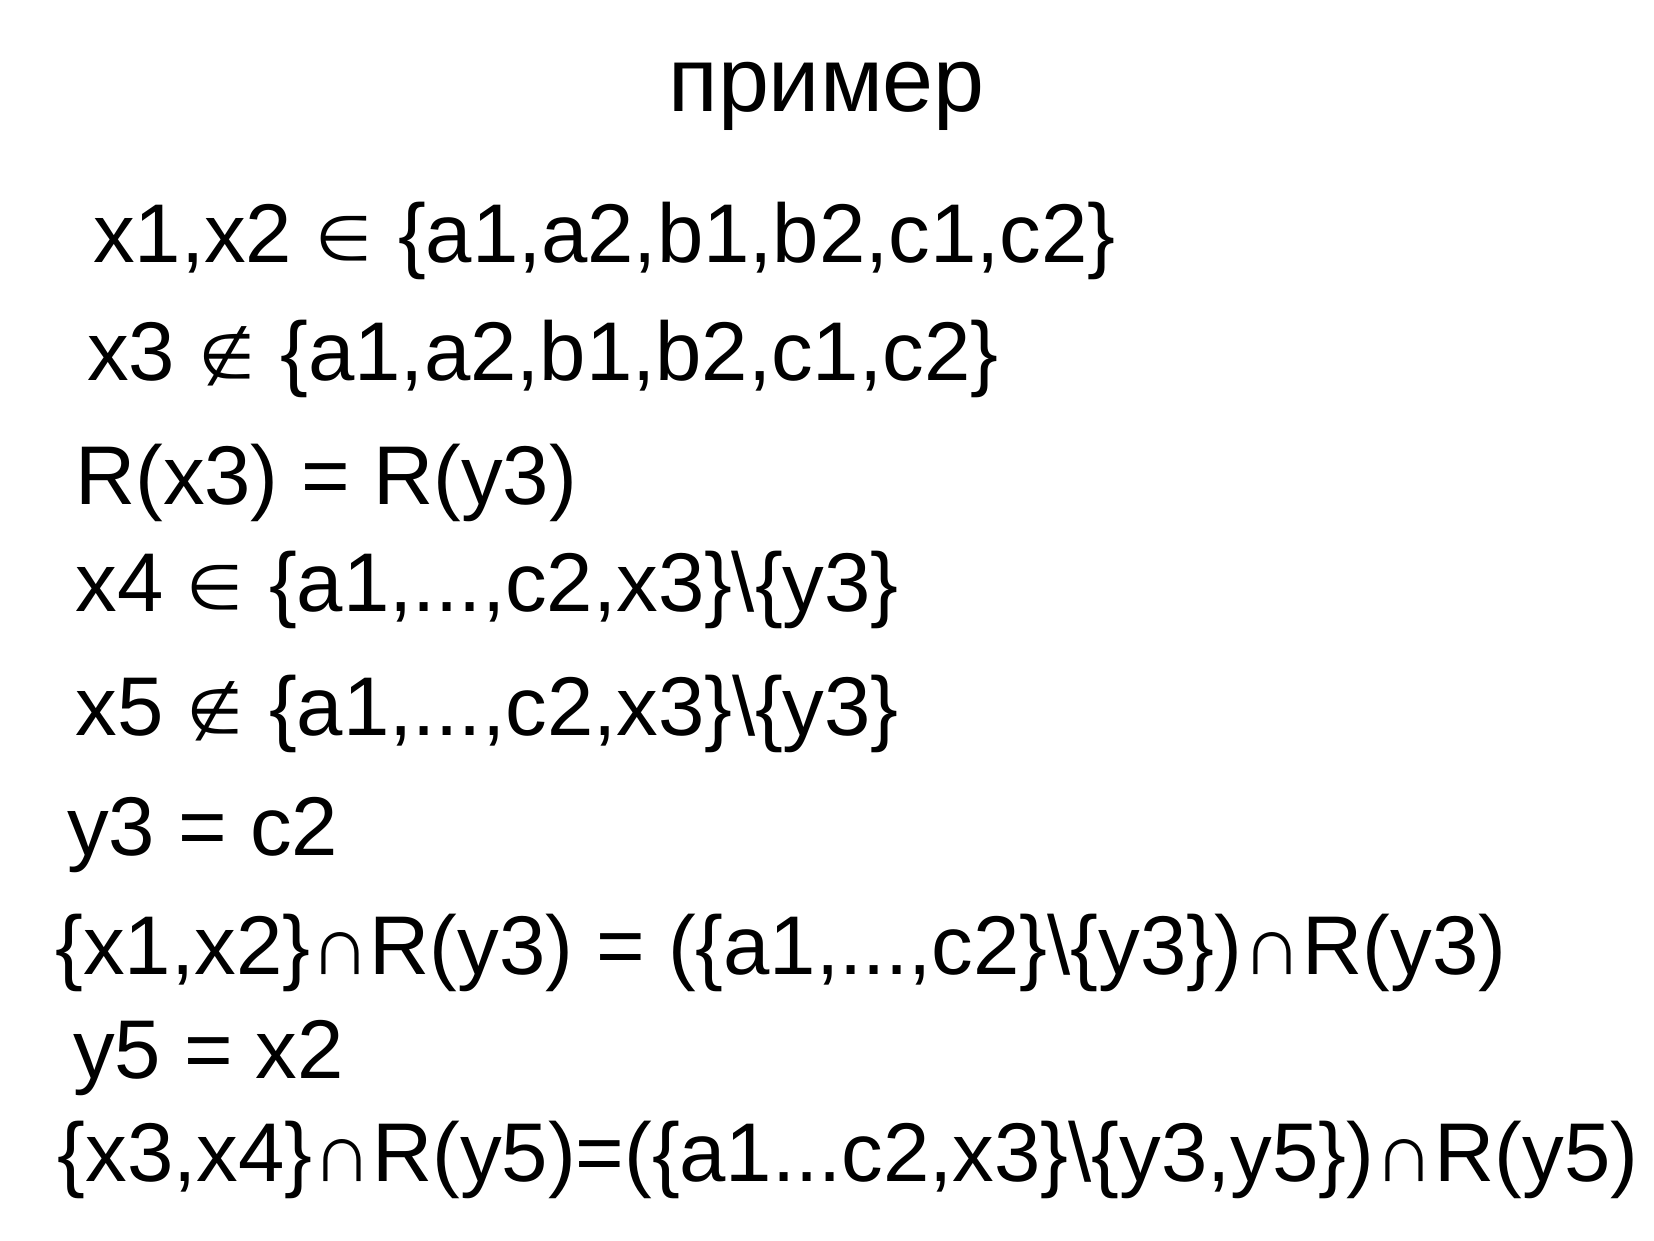

# пример
x1,x2  {a1,a2,b1,b2,c1,c2}
x3  {a1,a2,b1,b2,c1,c2}
R(x3) = R(y3)
x4  {a1,...,c2,x3}\{y3}
x5  {a1,...,c2,x3}\{y3}
y3 = c2
{x1,x2}∩R(y3) = ({a1,...,c2}\{y3})∩R(y3)
y5 = x2
{x3,x4}∩R(y5)=({a1...c2,x3}\{y3,y5})∩R(y5)